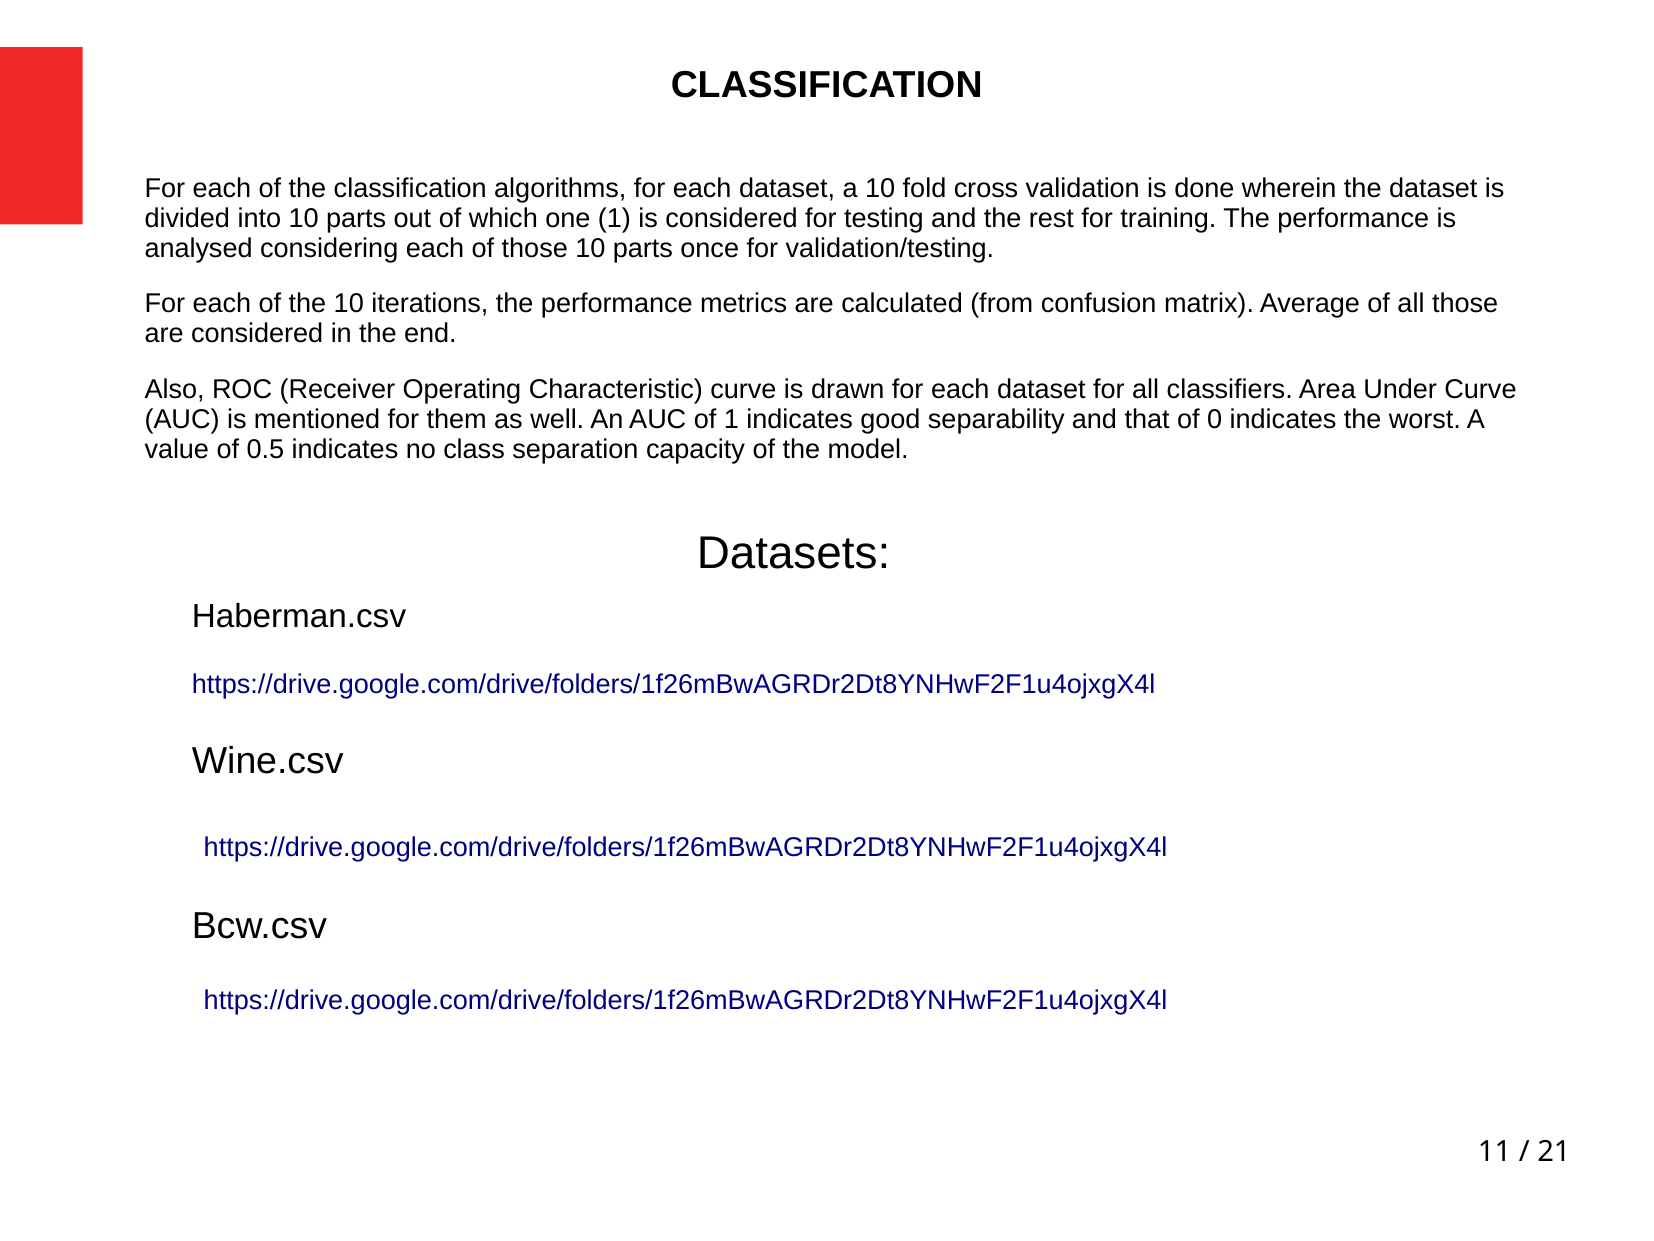

CLASSIFICATION
For each of the classification algorithms, for each dataset, a 10 fold cross validation is done wherein the dataset is divided into 10 parts out of which one (1) is considered for testing and the rest for training. The performance is analysed considering each of those 10 parts once for validation/testing.
For each of the 10 iterations, the performance metrics are calculated (from confusion matrix). Average of all those are considered in the end.
Also, ROC (Receiver Operating Characteristic) curve is drawn for each dataset for all classifiers. Area Under Curve (AUC) is mentioned for them as well. An AUC of 1 indicates good separability and that of 0 indicates the worst. A value of 0.5 indicates no class separation capacity of the model.
			Datasets:
Haberman.csv
https://drive.google.com/drive/folders/1f26mBwAGRDr2Dt8YNHwF2F1u4ojxgX4l
Wine.csv
https://drive.google.com/drive/folders/1f26mBwAGRDr2Dt8YNHwF2F1u4ojxgX4l
Bcw.csv
https://drive.google.com/drive/folders/1f26mBwAGRDr2Dt8YNHwF2F1u4ojxgX4l
11